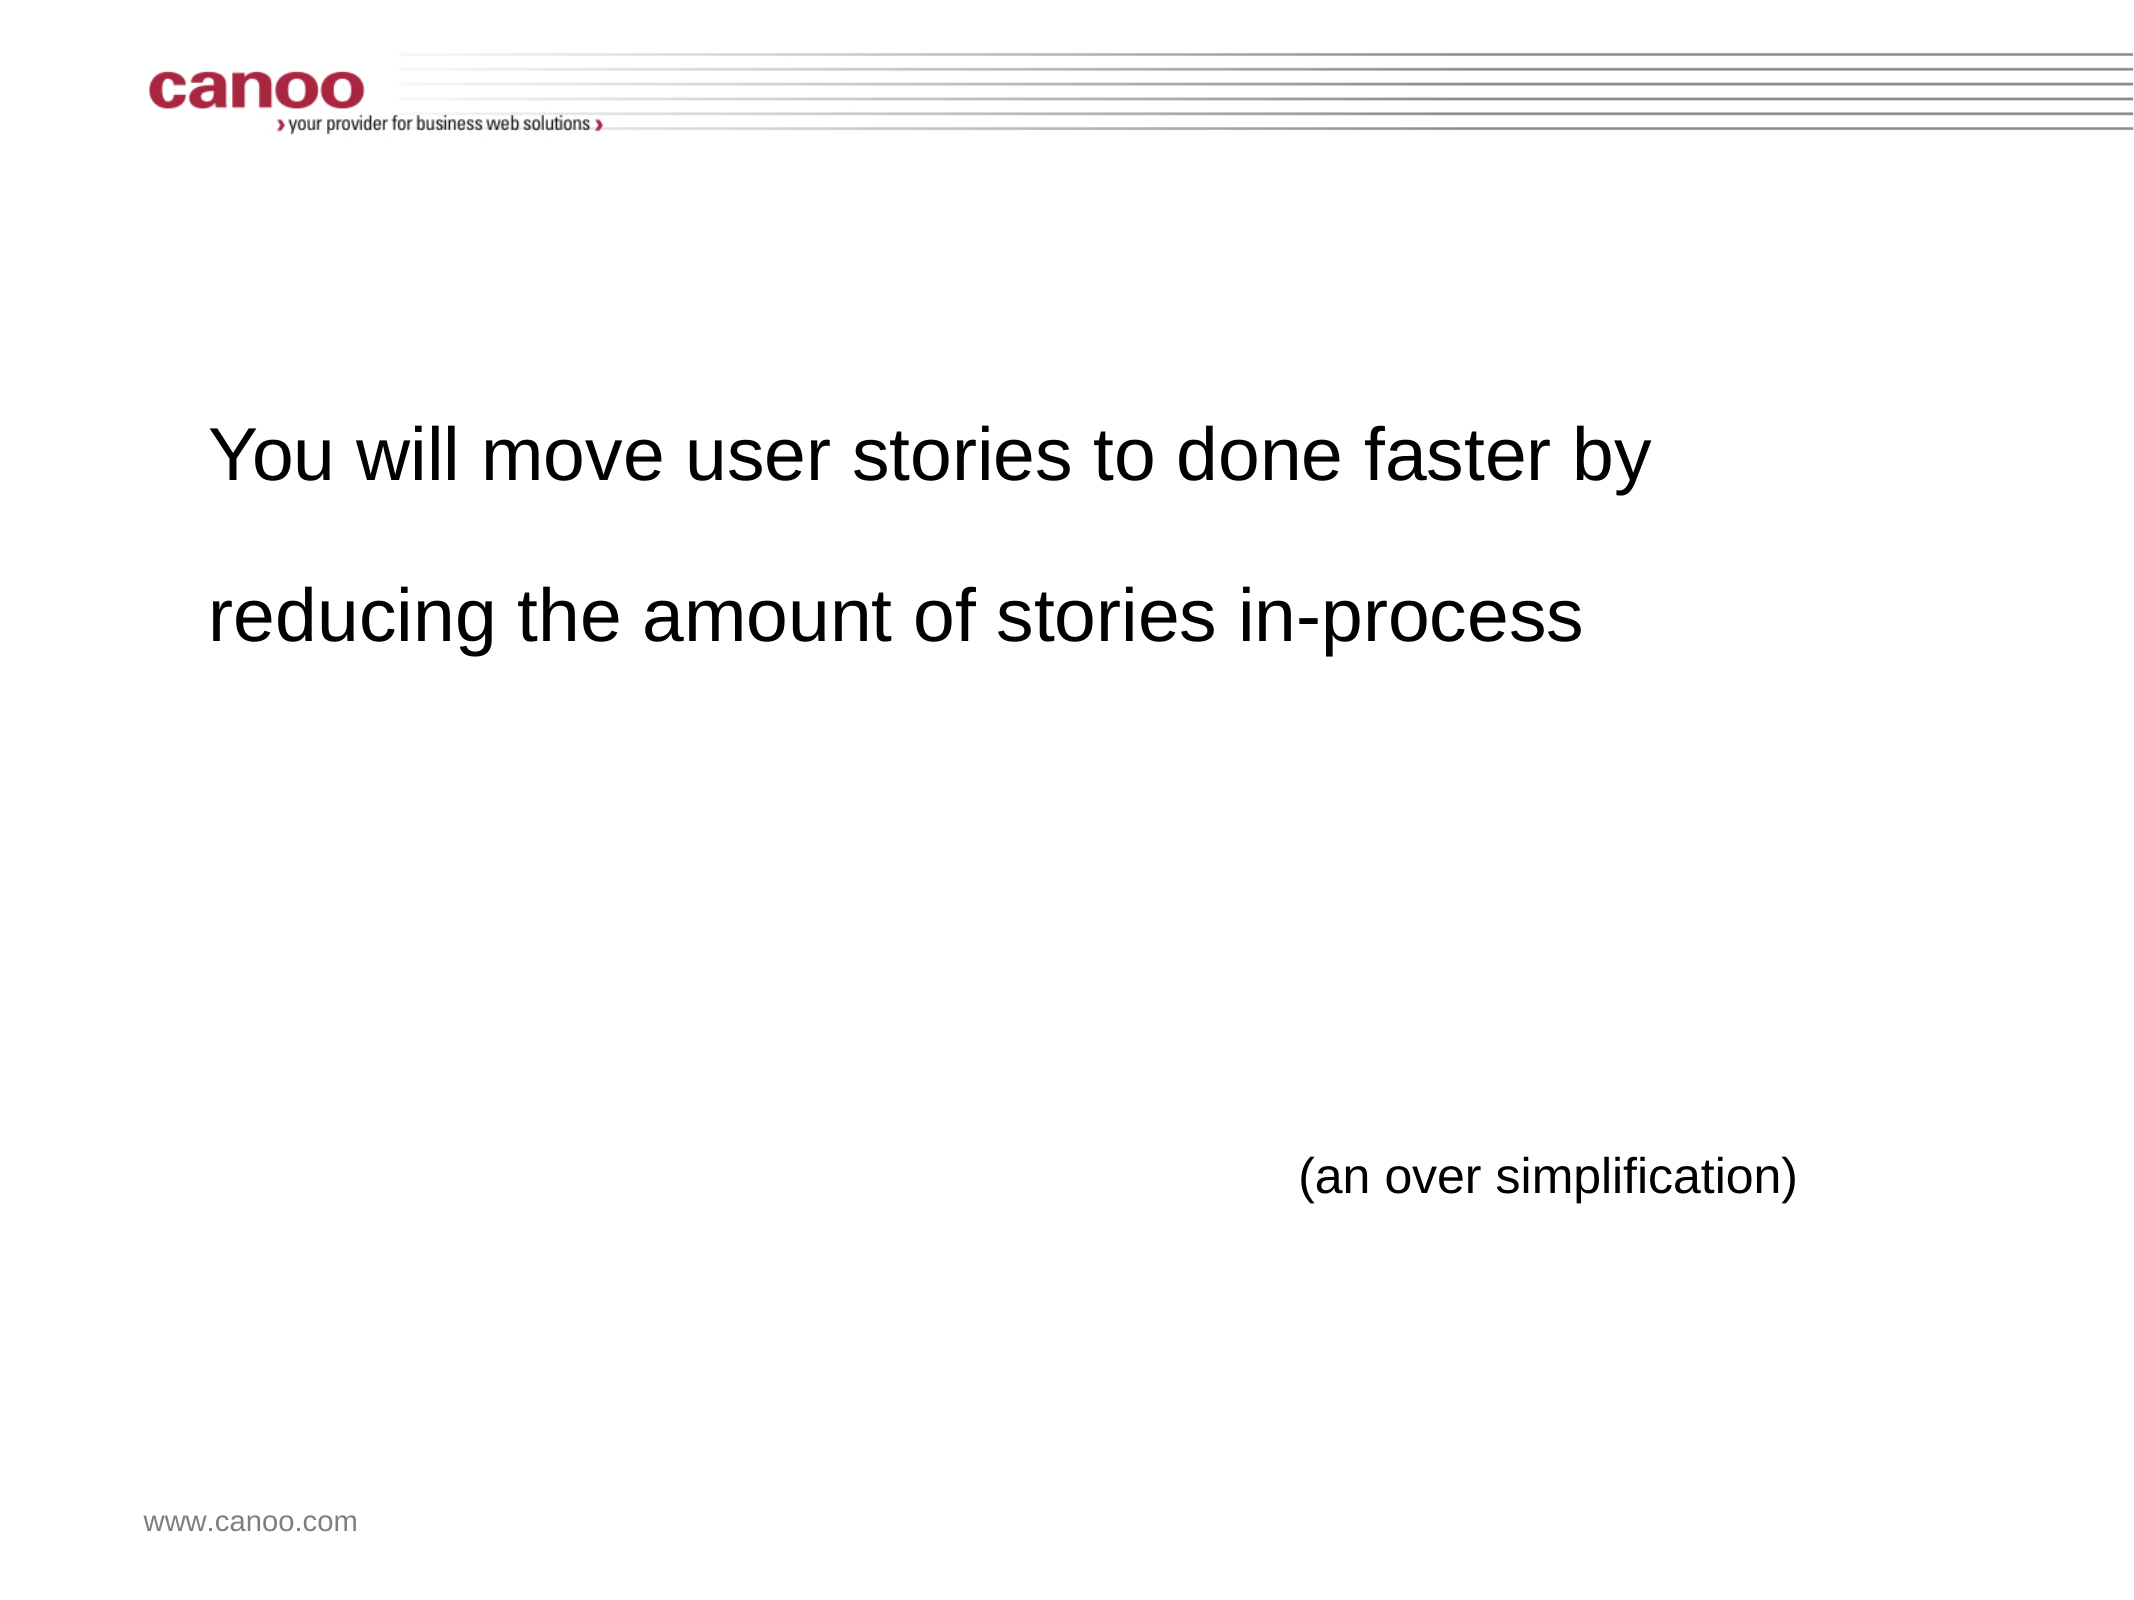

You will move user stories to done faster by
reducing the amount of stories in-process
(an over simplification)